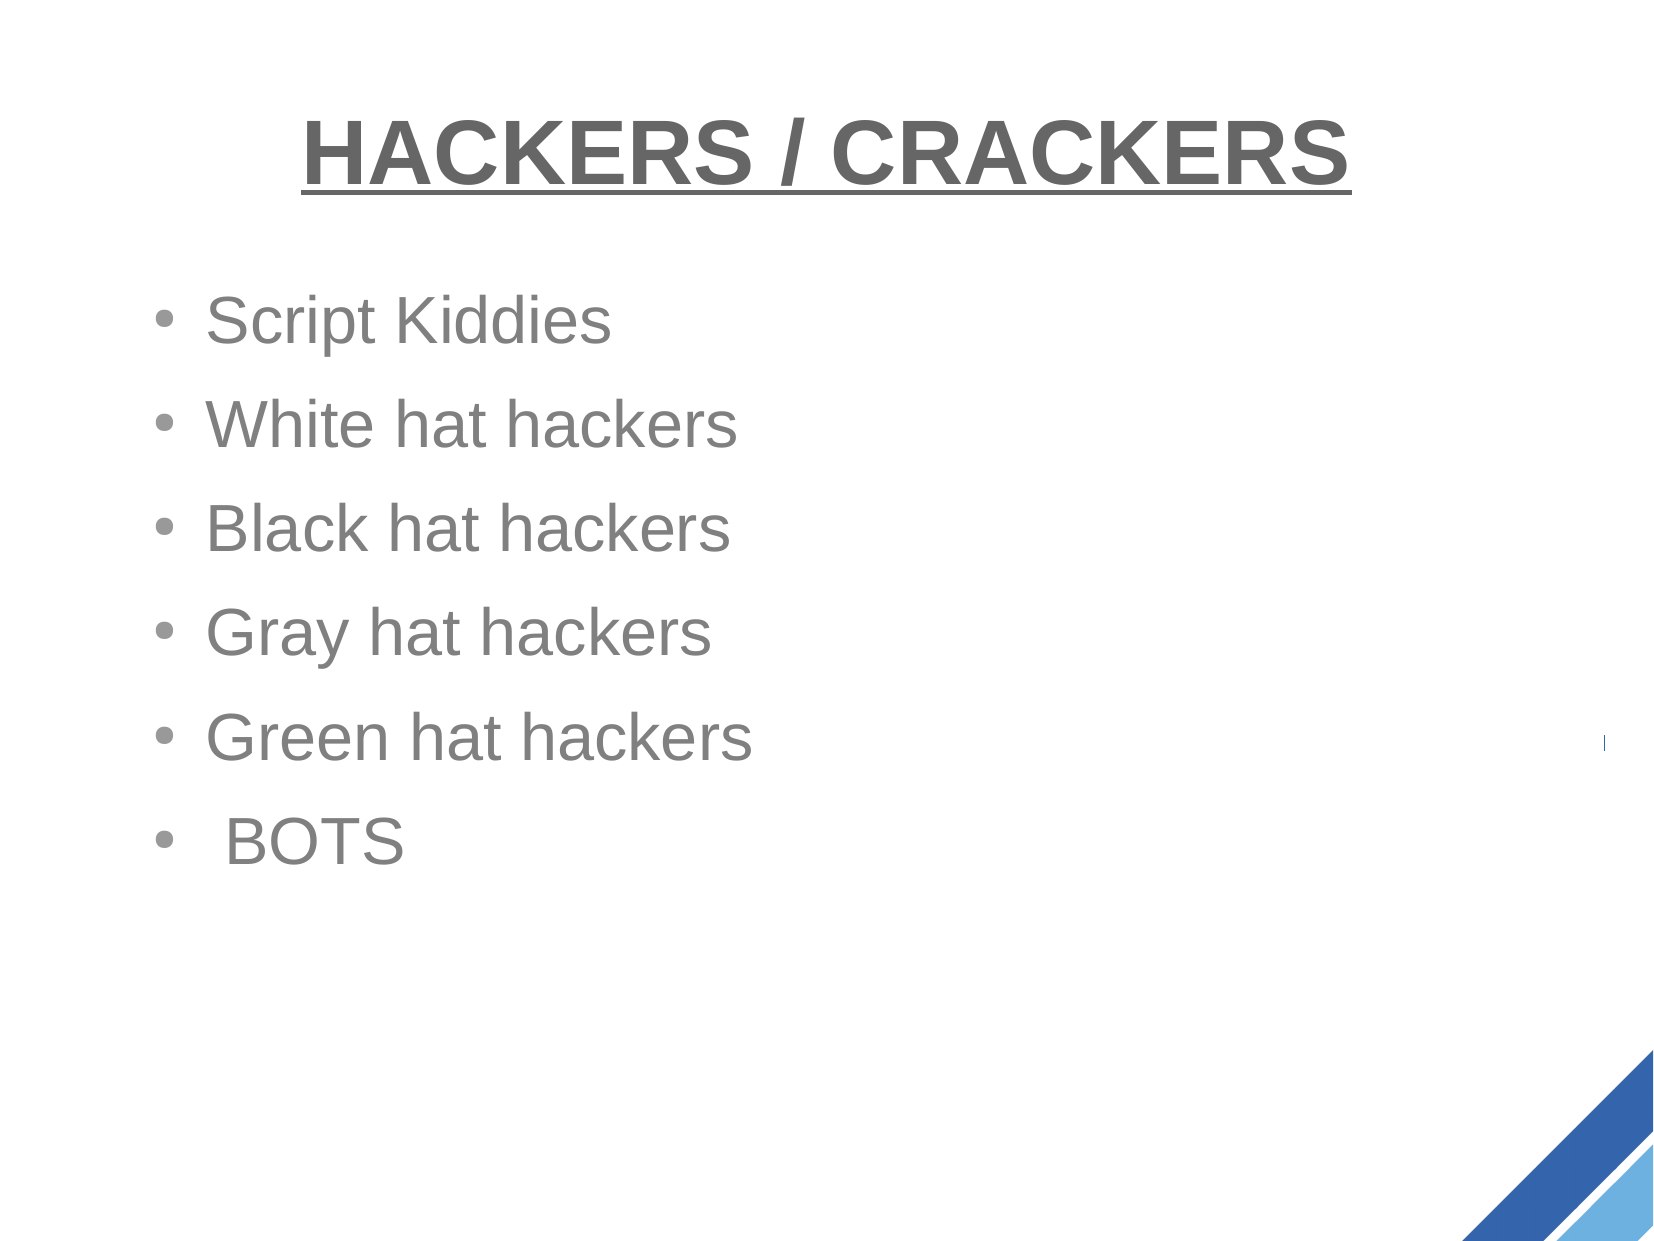

# HACKERS / CRACKERS
Script Kiddies
White hat hackers
Black hat hackers
Gray hat hackers
Green hat hackers
 BOTS